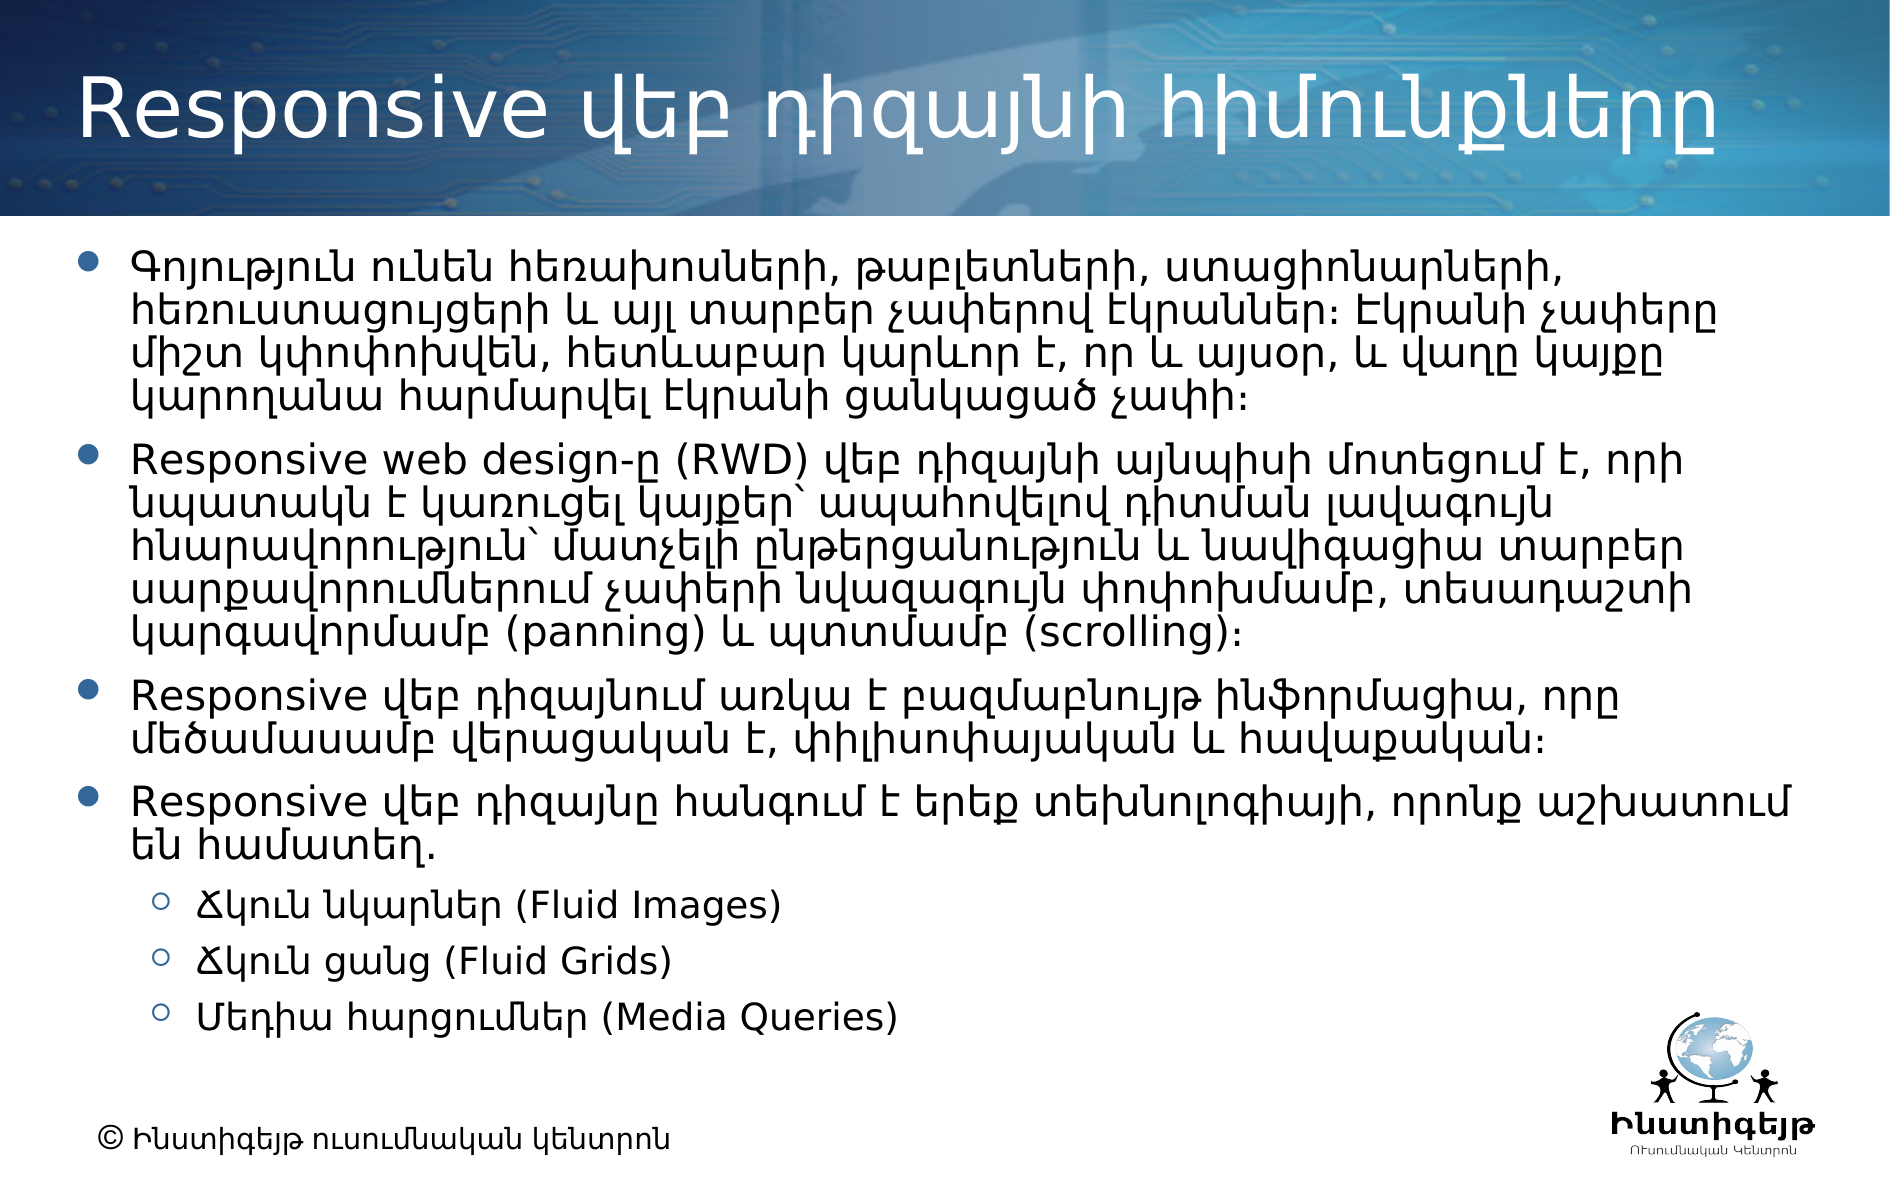

Responsive վեբ դիզայնի հիմունքները
# Գոյություն ունեն հեռախոսների, թաբլետների, ստացիոնարների, հեռուստացույցերի և այլ տարբեր չափերով էկրաններ։ Էկրանի չափերը միշտ կփոփոխվեն, հետևաբար կարևոր է, որ և այսօր, և վաղը կայքը կարողանա հարմարվել էկրանի ցանկացած չափի։
Responsive web design-ը (RWD) վեբ դիզայնի այնպիսի մոտեցում է, որի նպատակն է կառուցել կայքեր՝ ապահովելով դիտման լավագույն հնարավորություն՝ մատչելի ընթերցանություն և նավիգացիա տարբեր սարքավորումներում չափերի նվազագույն փոփոխմամբ, տեսադաշտի կարգավորմամբ (panning) և պտտմամբ (scrolling)։
Responsive վեբ դիզայնում առկա է բազմաբնույթ ինֆորմացիա, որը մեծամասամբ վերացական է, փիլիսոփայական և հավաքական։
Responsive վեբ դիզայնը հանգում է երեք տեխնոլոգիայի, որոնք աշխատում են համատեղ․
Ճկուն նկարներ (Fluid Images)
Ճկուն ցանց (Fluid Grids)
Մեդիա հարցումներ (Media Queries)